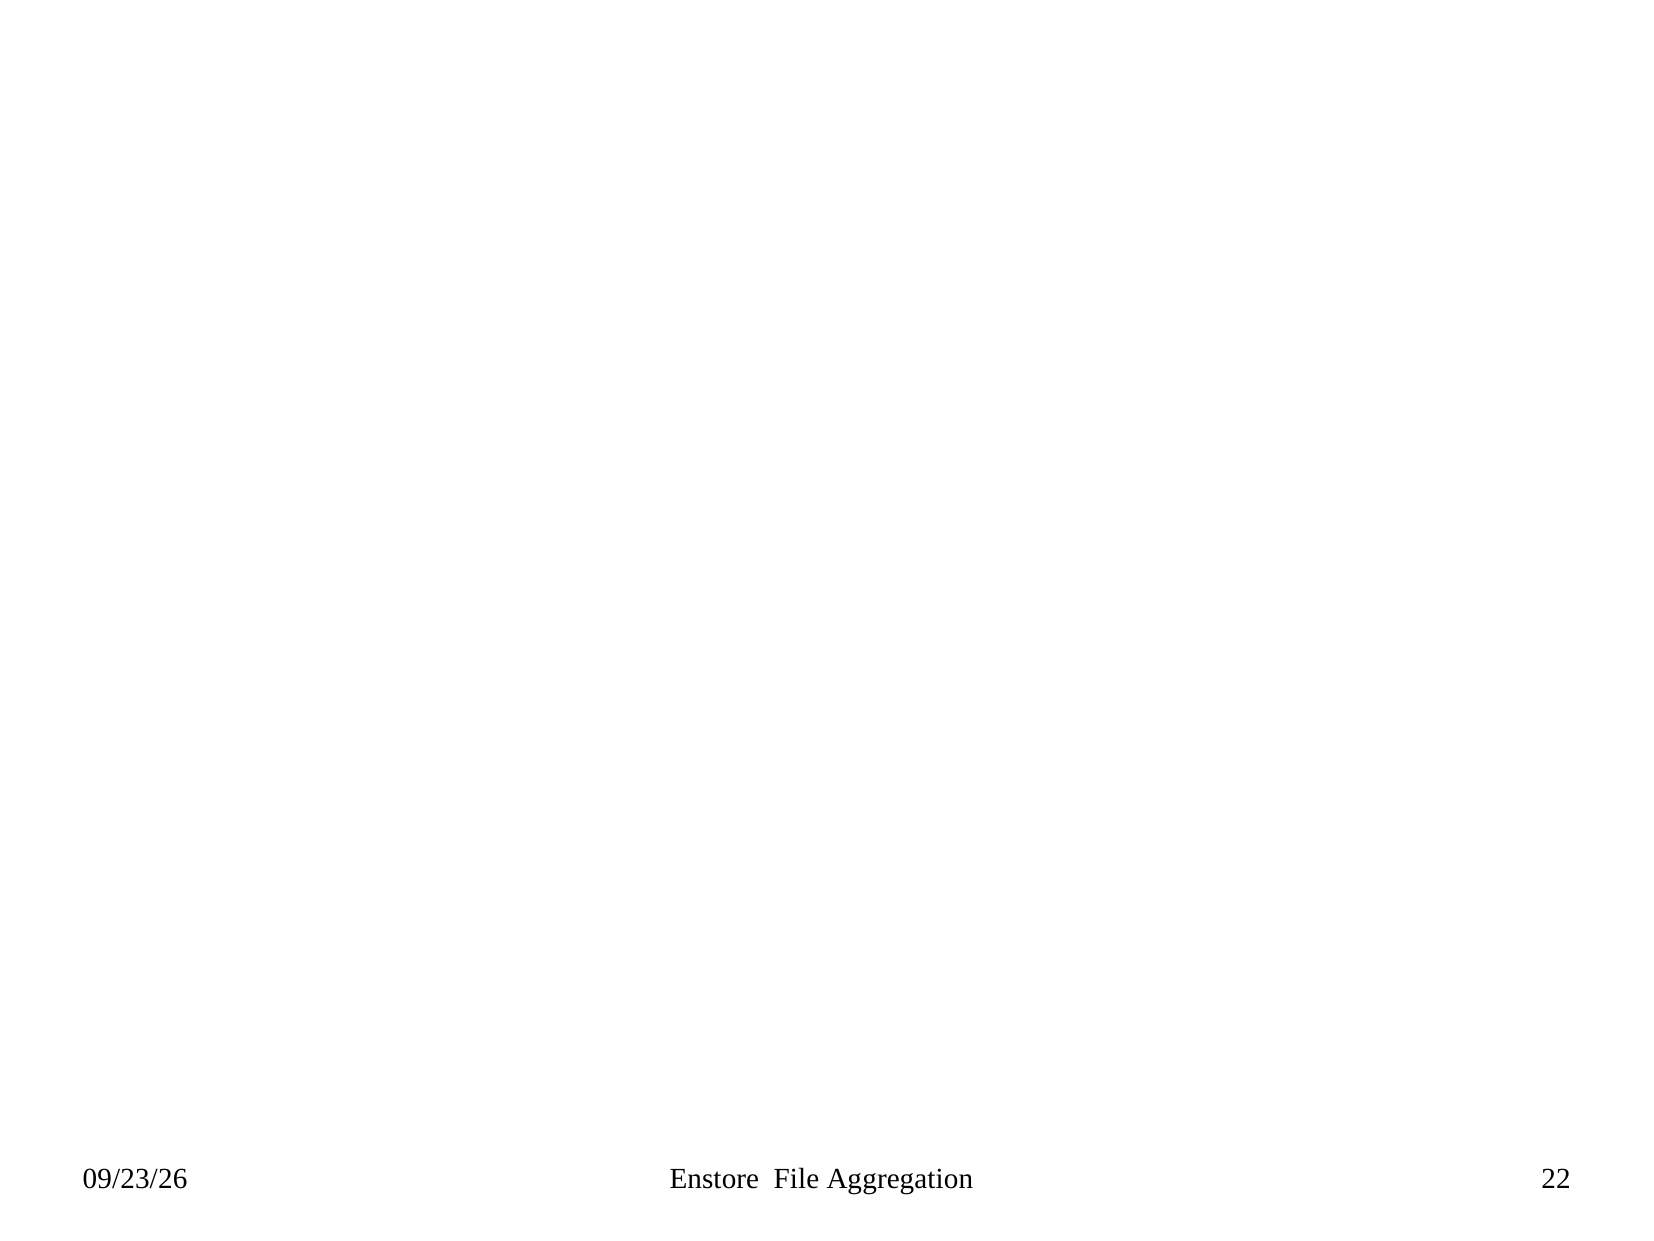

# Enstore commands for new servers (cont.)
Migrator
[[enstore@dmsen02 test_dir]$ enstore mig
Usage:
 mig [ -ha --alive --help --retries= --timeout= --usage ] migrator
 -a, --alive prints message if the server is up or down.
 -h, --help prints this message
 --retries <ALIVE_RETRIES> number of attempts to resend alive requests
 --timeout <SECONDS> number of seconds to wait for alive response
 --usage prints short help message
Enstore File Aggregation
22